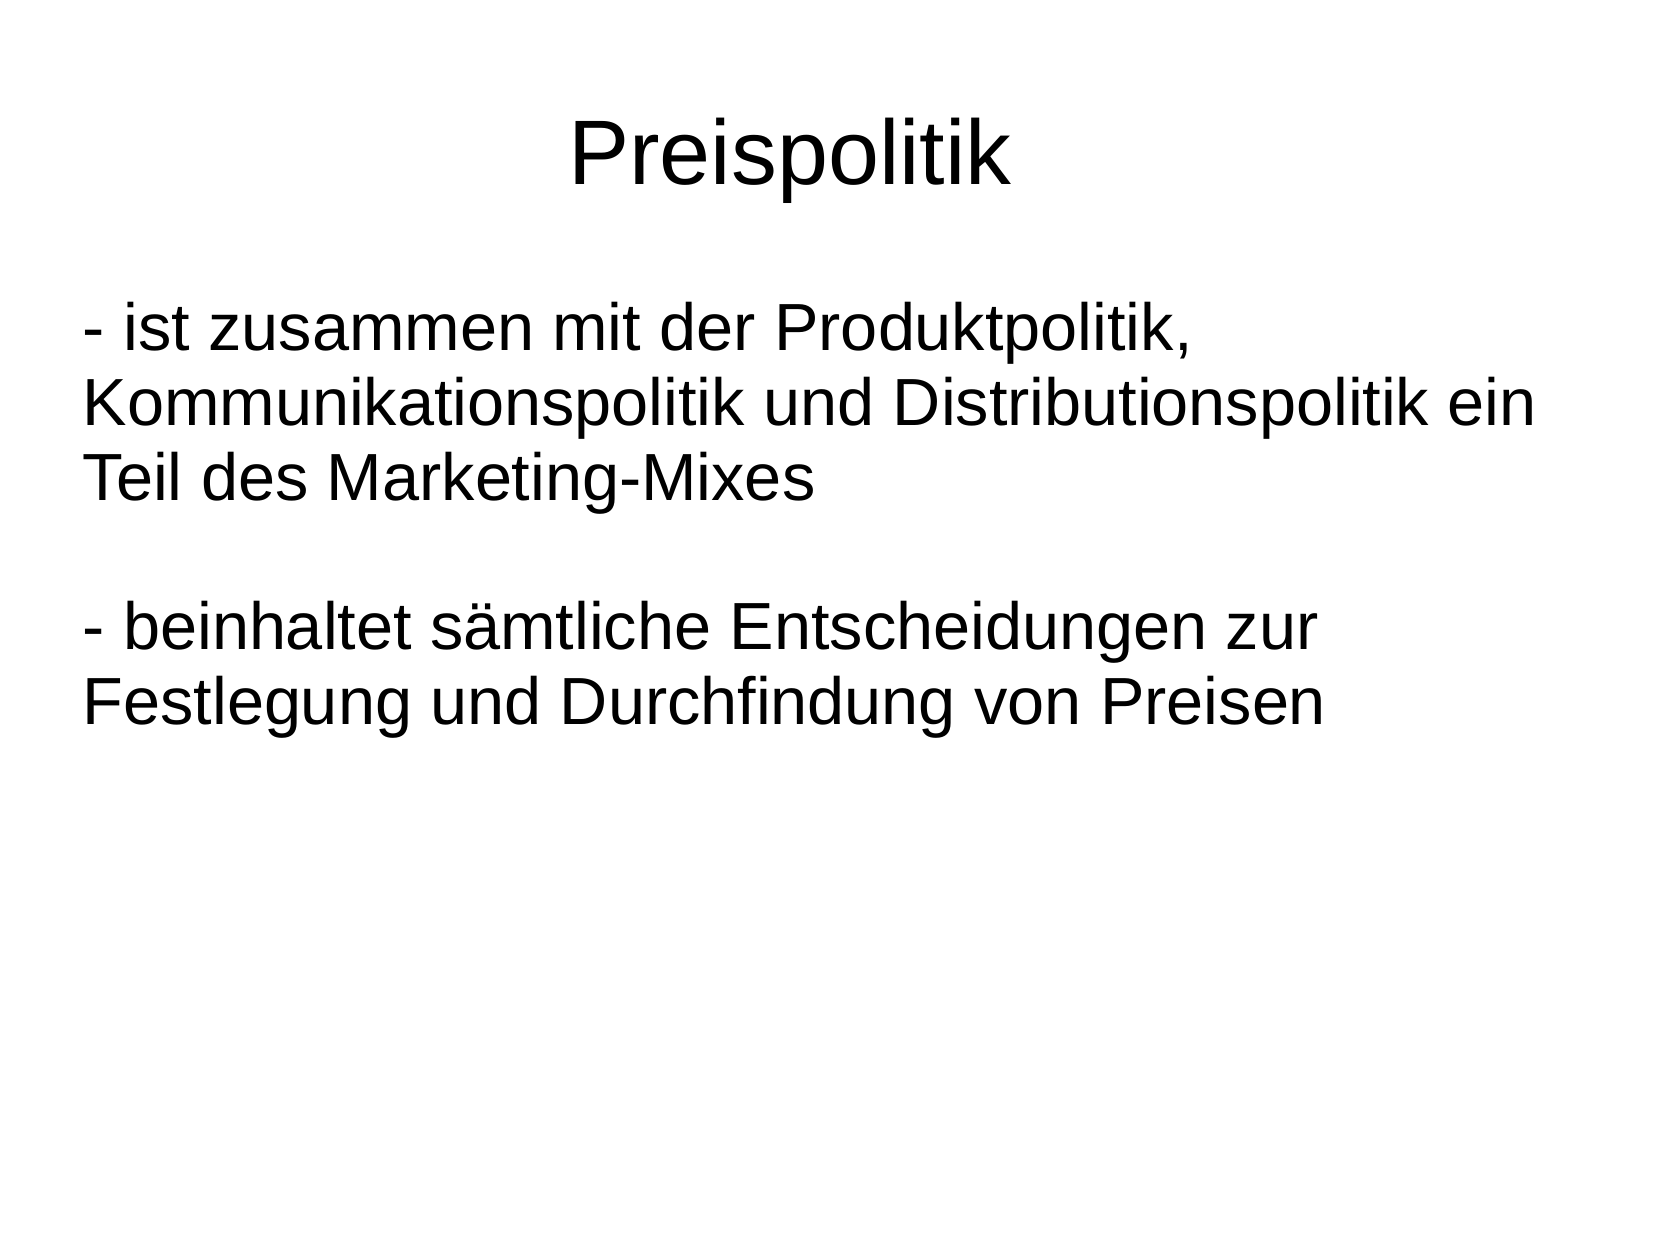

# Preispolitik
- ist zusammen mit der Produktpolitik, Kommunikationspolitik und Distributionspolitik ein Teil des Marketing-Mixes
- beinhaltet sämtliche Entscheidungen zur Festlegung und Durchfindung von Preisen